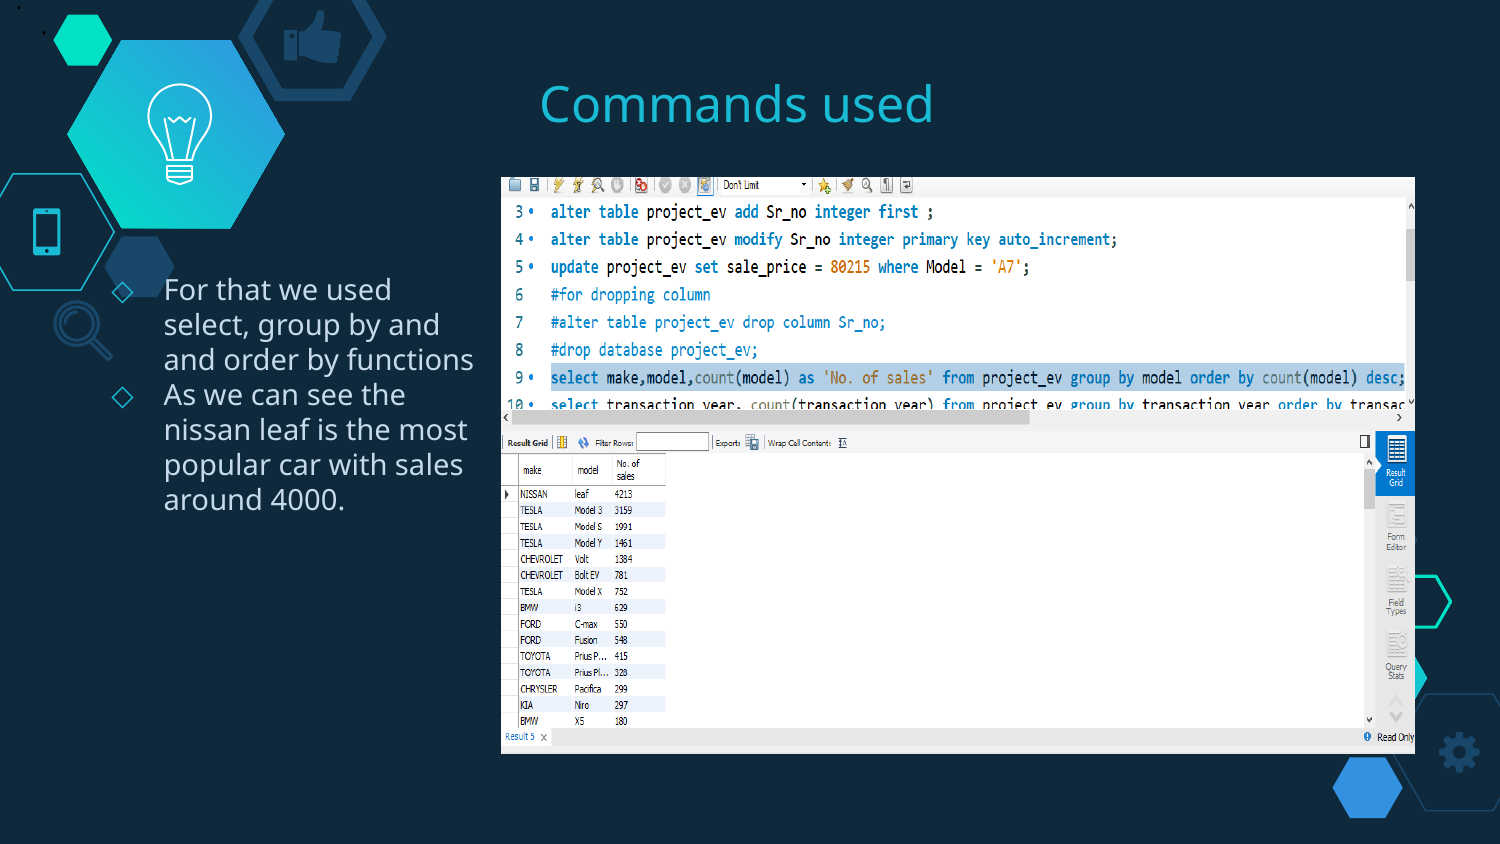

.
.
# Commands used
For that we used select, group by and and order by functions
As we can see the nissan leaf is the most popular car with sales around 4000.